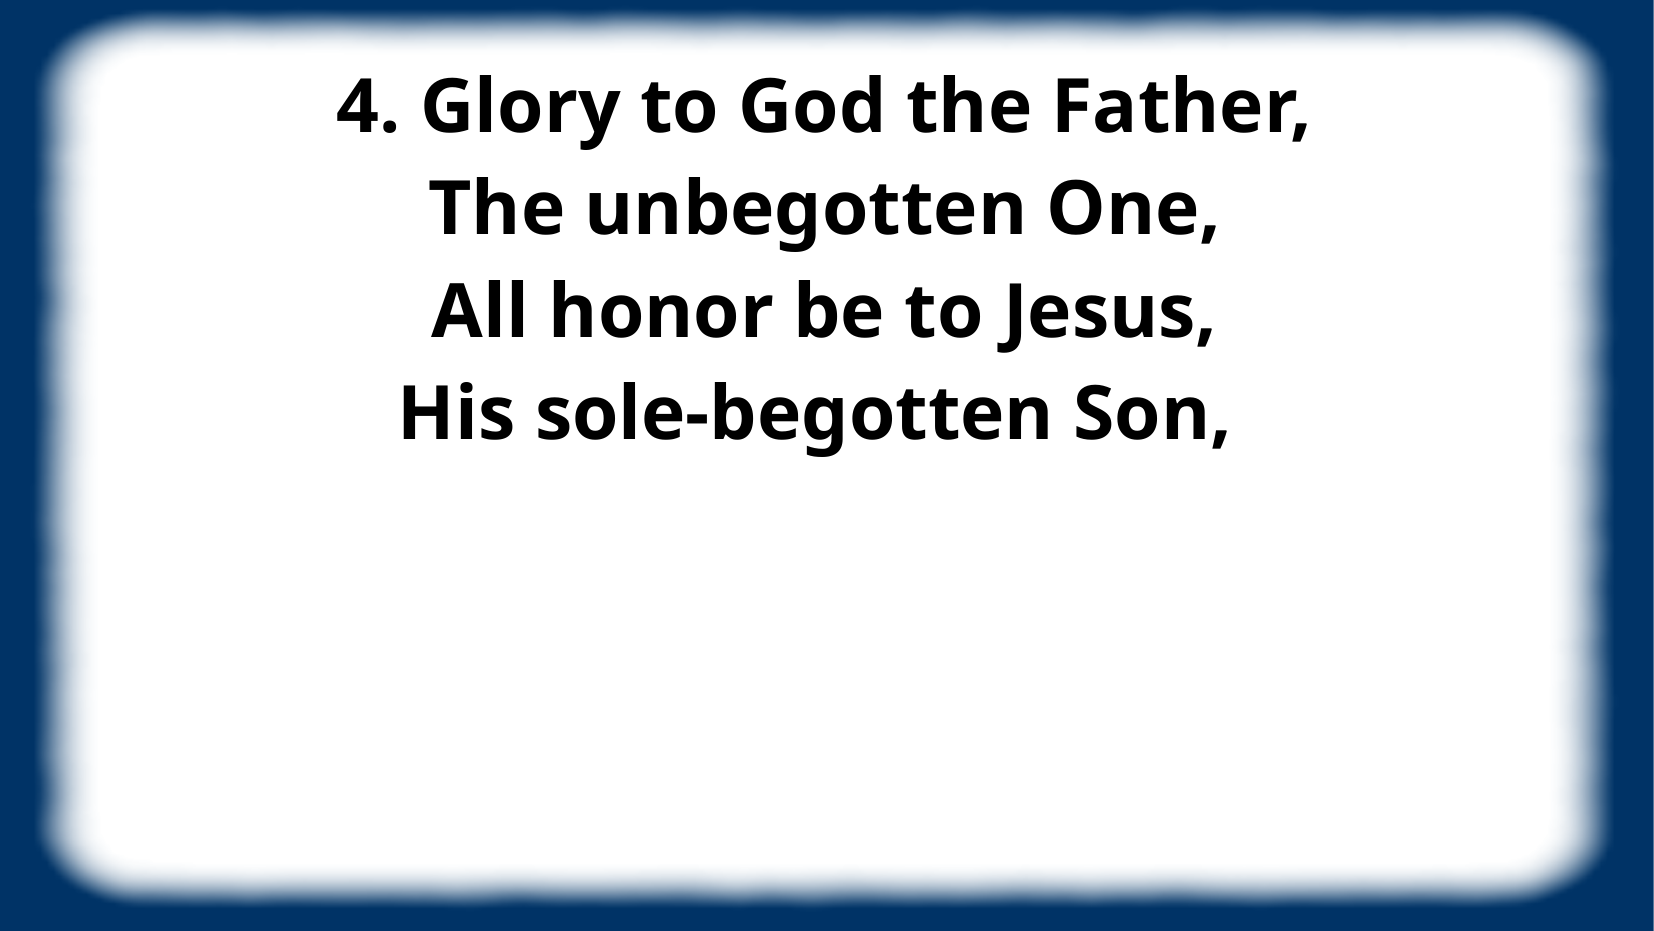

4. Glory to God the Father,
The unbegotten One,
All honor be to Jesus,
His sole-begotten Son,